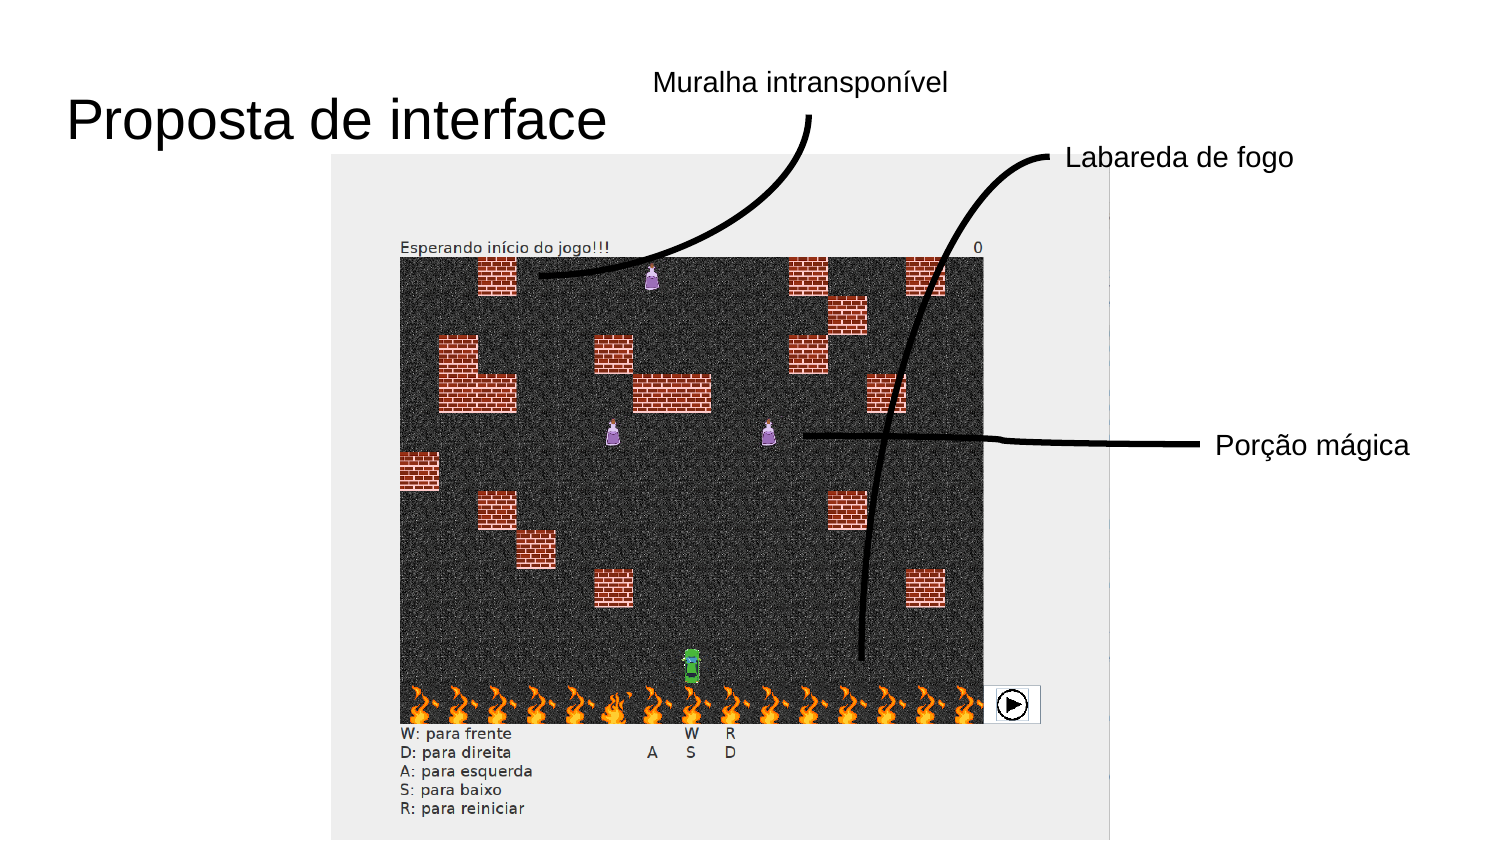

Muralha intransponível
# Proposta de interface
Labareda de fogo
Porção mágica